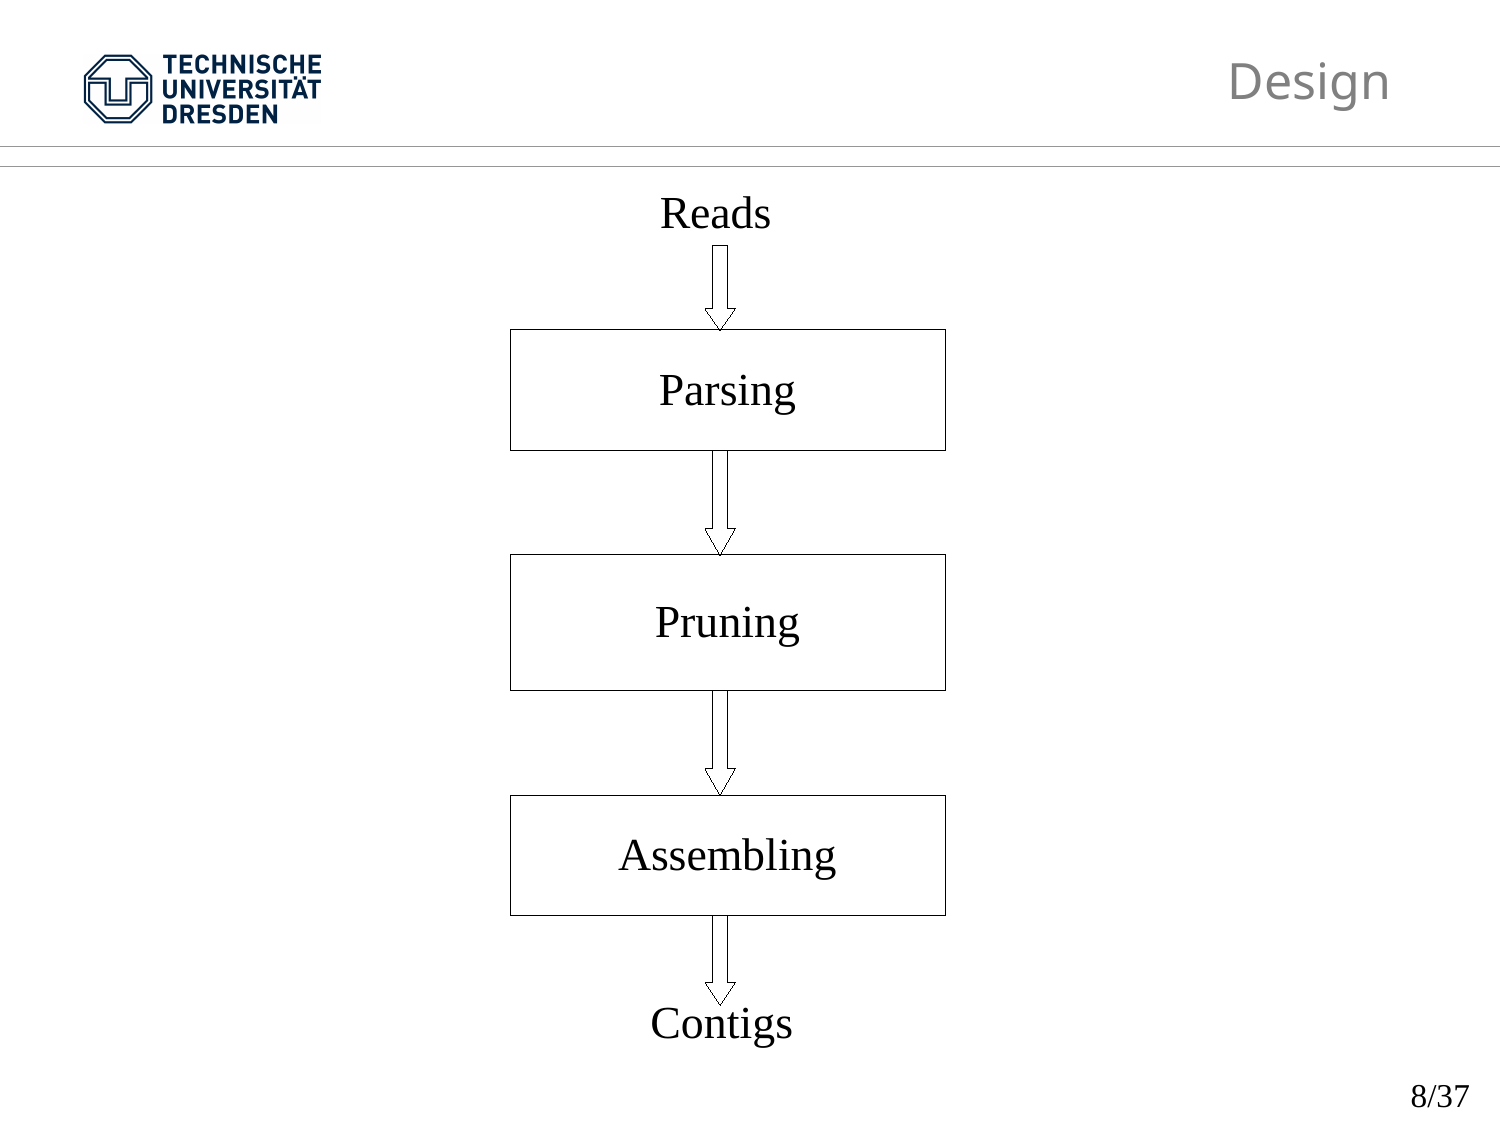

# Design
Reads
Parsing
Pruning
Assembling
Contigs
8